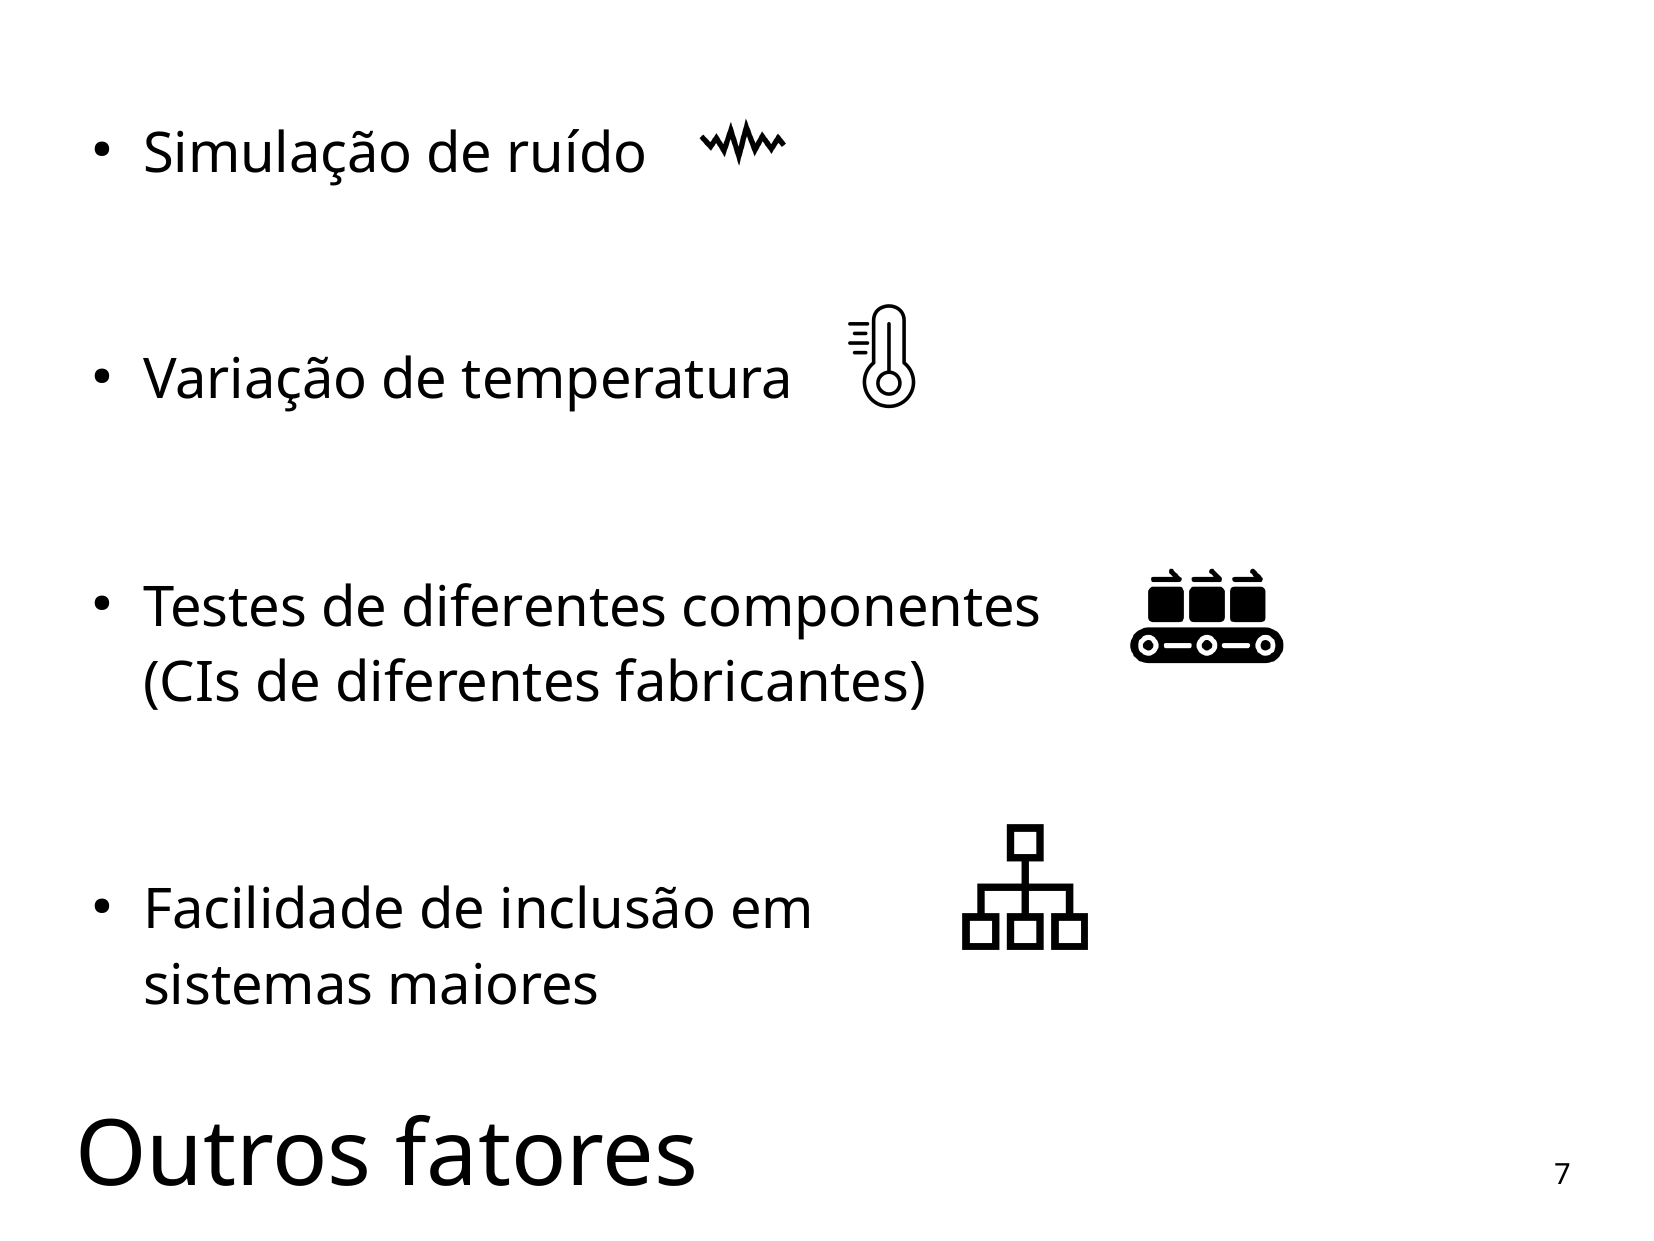

Simulação de ruído
Variação de temperatura
Testes de diferentes componentes (CIs de diferentes fabricantes)
Facilidade de inclusão em sistemas maiores
# Outros fatores
7